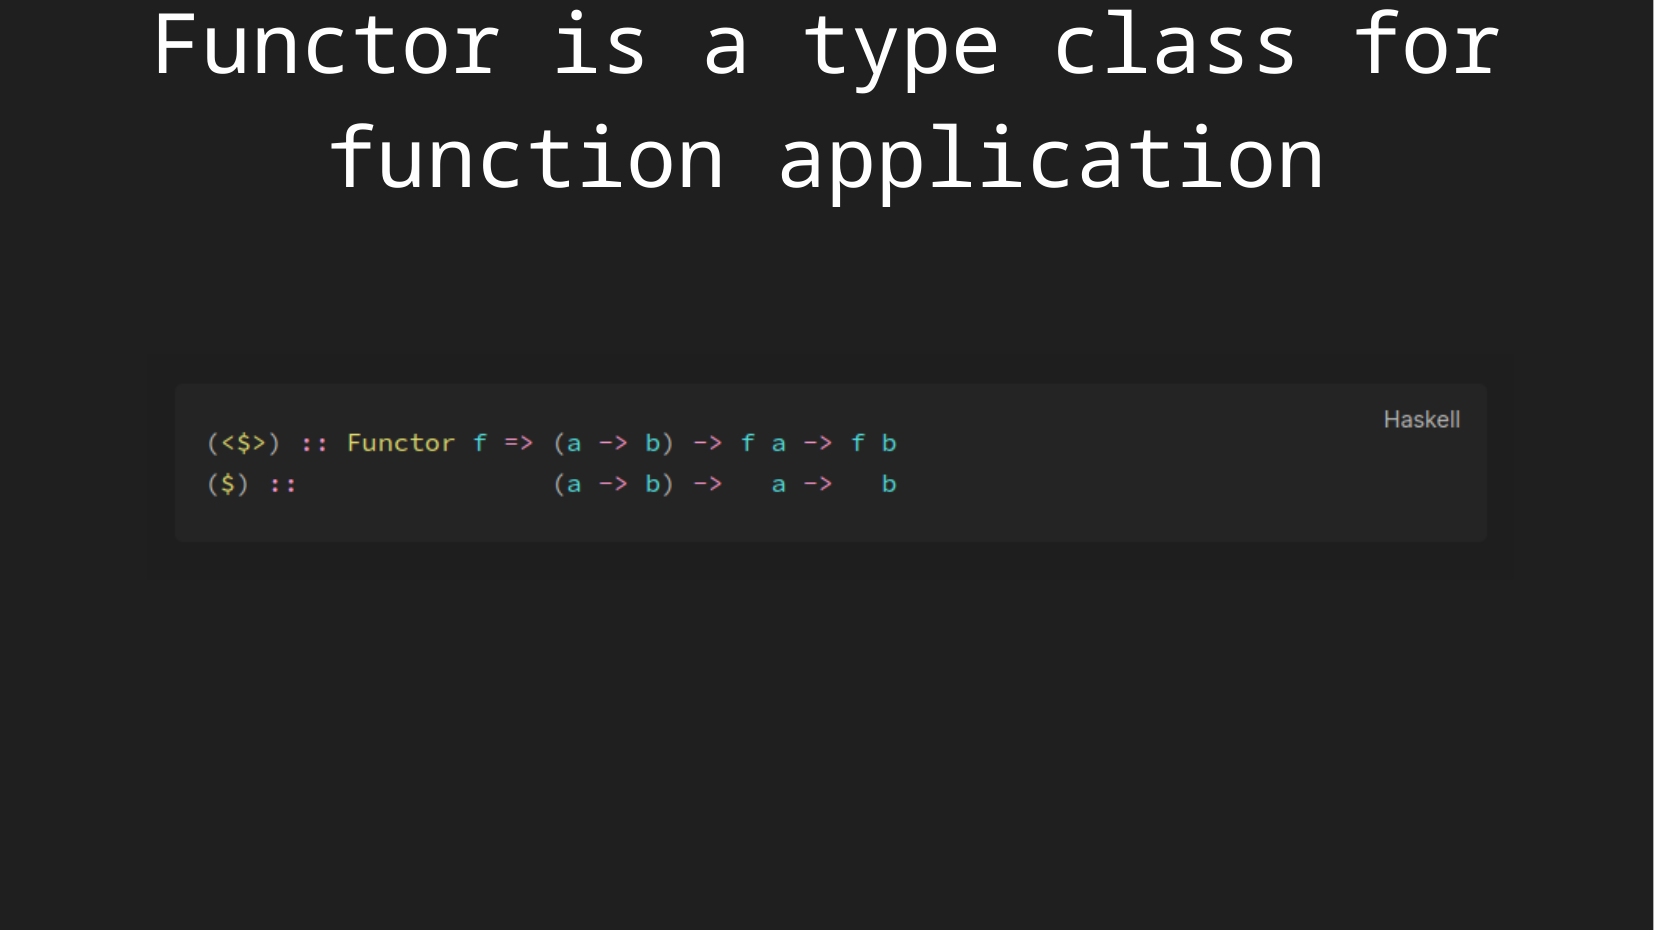

# Functor is a type class for function application